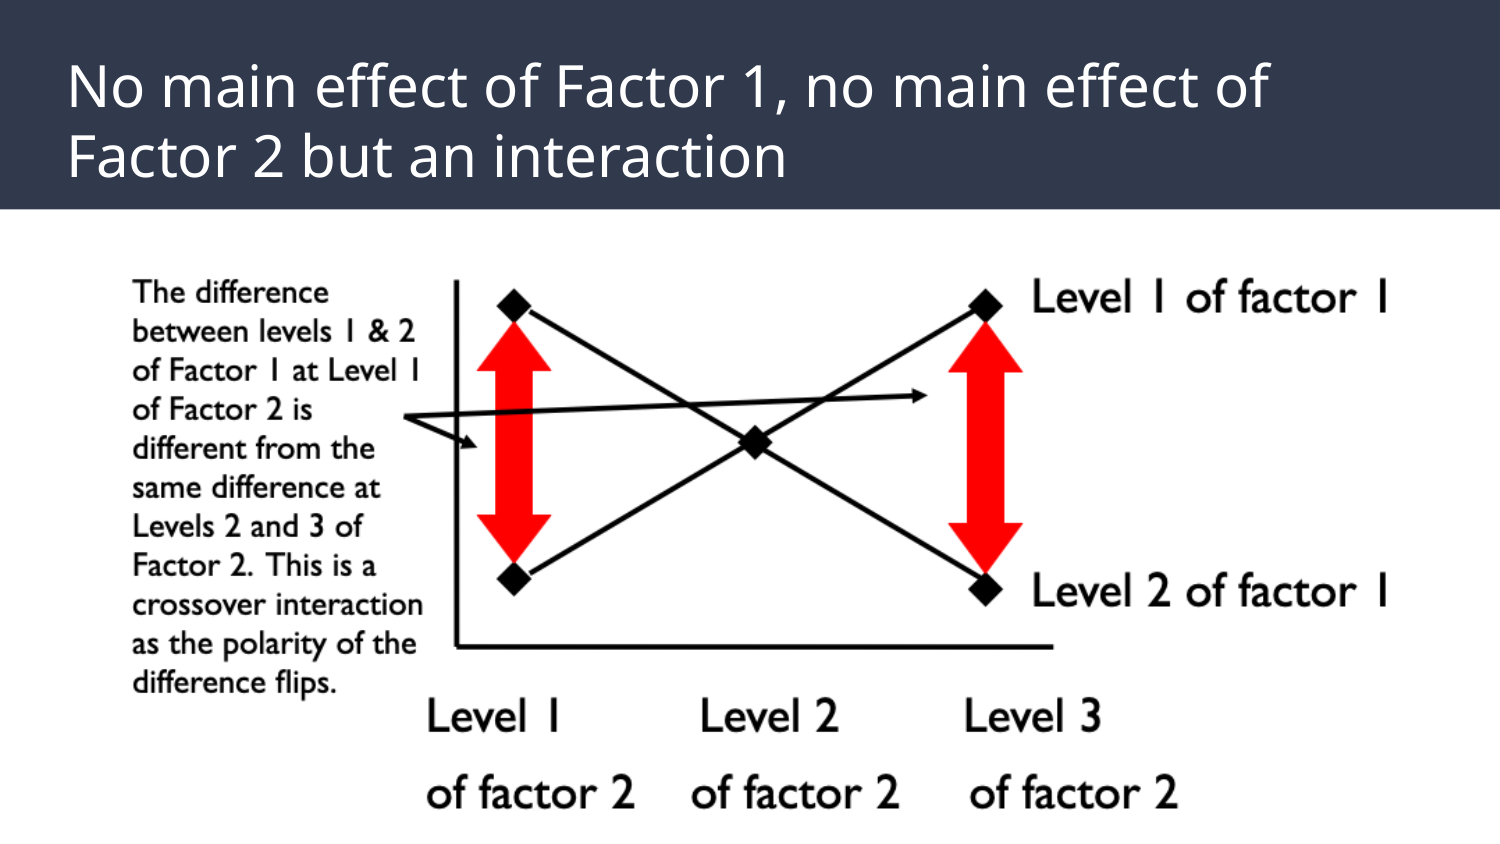

# No main effect of Factor 1, no main effect of Factor 2 but an interaction